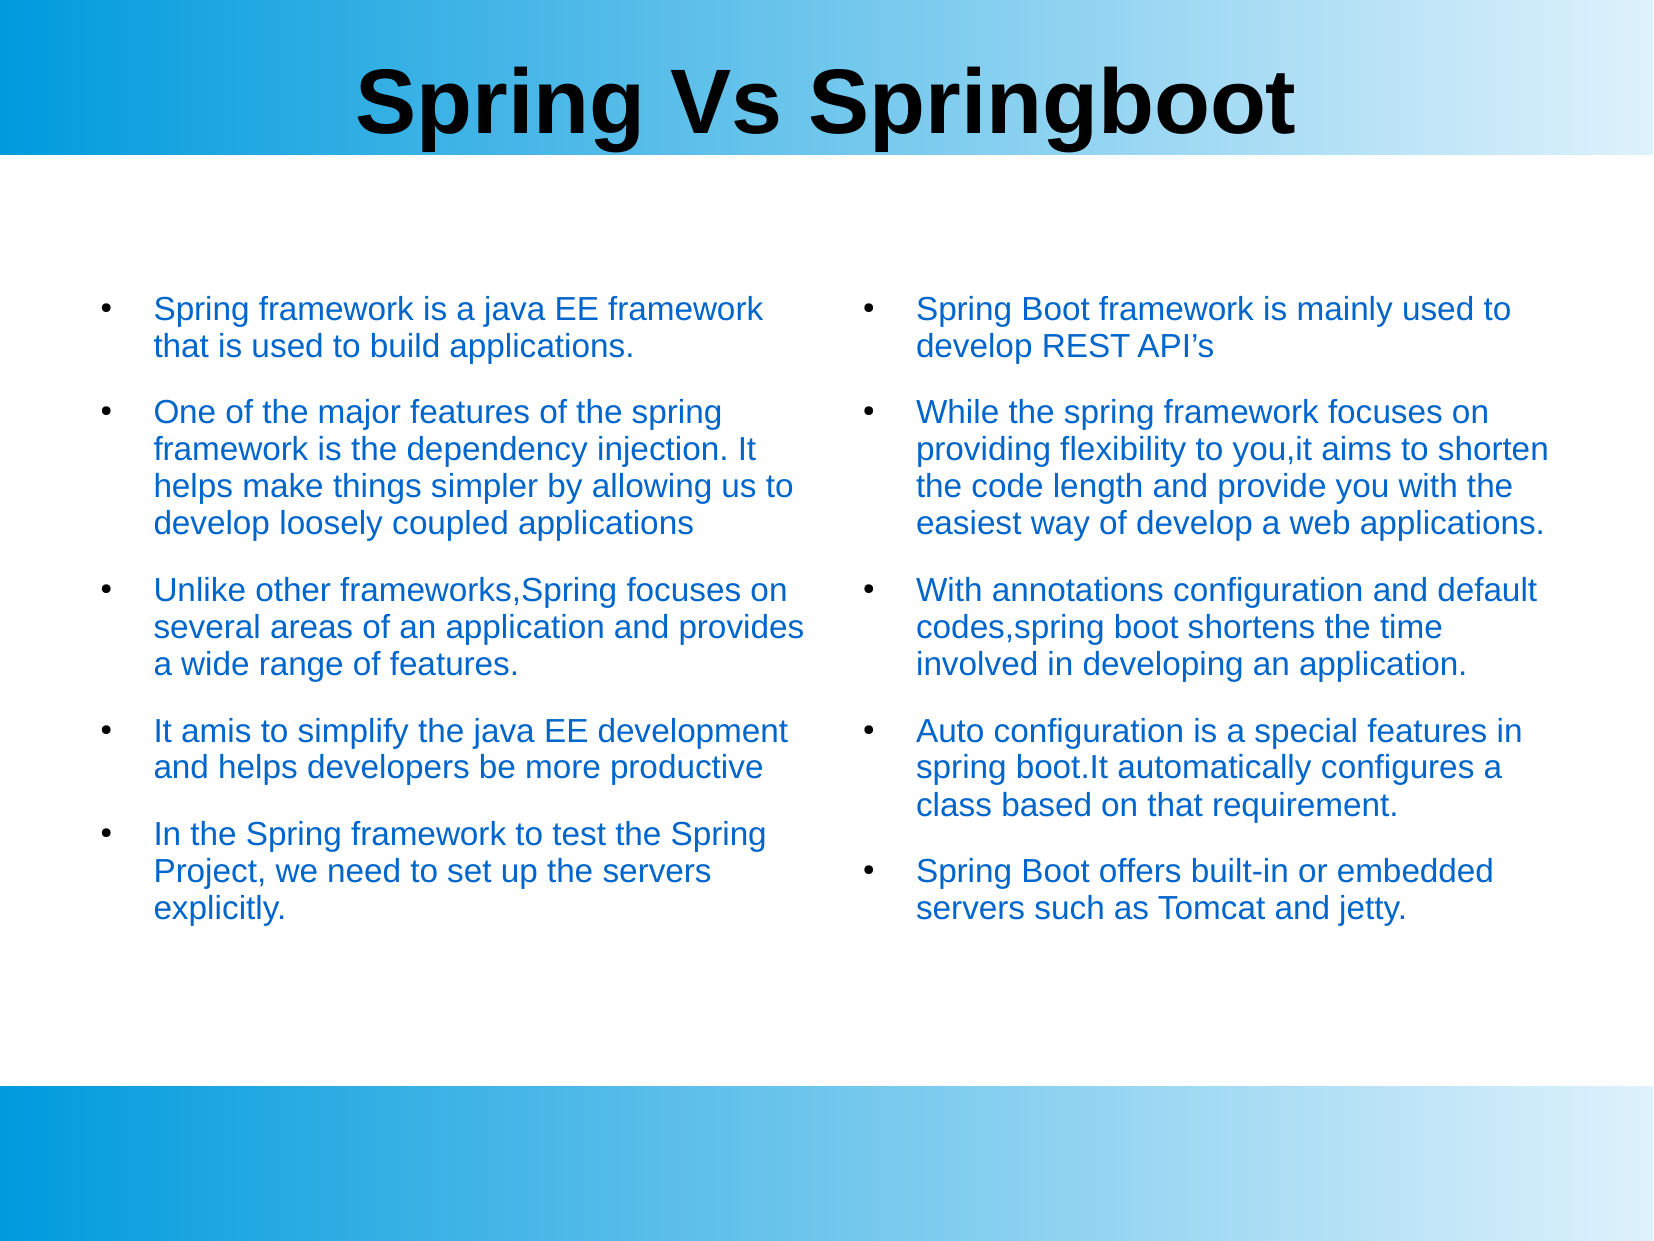

# Spring Vs Springboot
Spring framework is a java EE framework that is used to build applications.
One of the major features of the spring framework is the dependency injection. It helps make things simpler by allowing us to develop loosely coupled applications
Unlike other frameworks,Spring focuses on several areas of an application and provides a wide range of features.
It amis to simplify the java EE development and helps developers be more productive
In the Spring framework to test the Spring Project, we need to set up the servers explicitly.
Spring Boot framework is mainly used to develop REST API’s
While the spring framework focuses on providing flexibility to you,it aims to shorten the code length and provide you with the easiest way of develop a web applications.
With annotations configuration and default codes,spring boot shortens the time involved in developing an application.
Auto configuration is a special features in spring boot.It automatically configures a class based on that requirement.
Spring Boot offers built-in or embedded servers such as Tomcat and jetty.